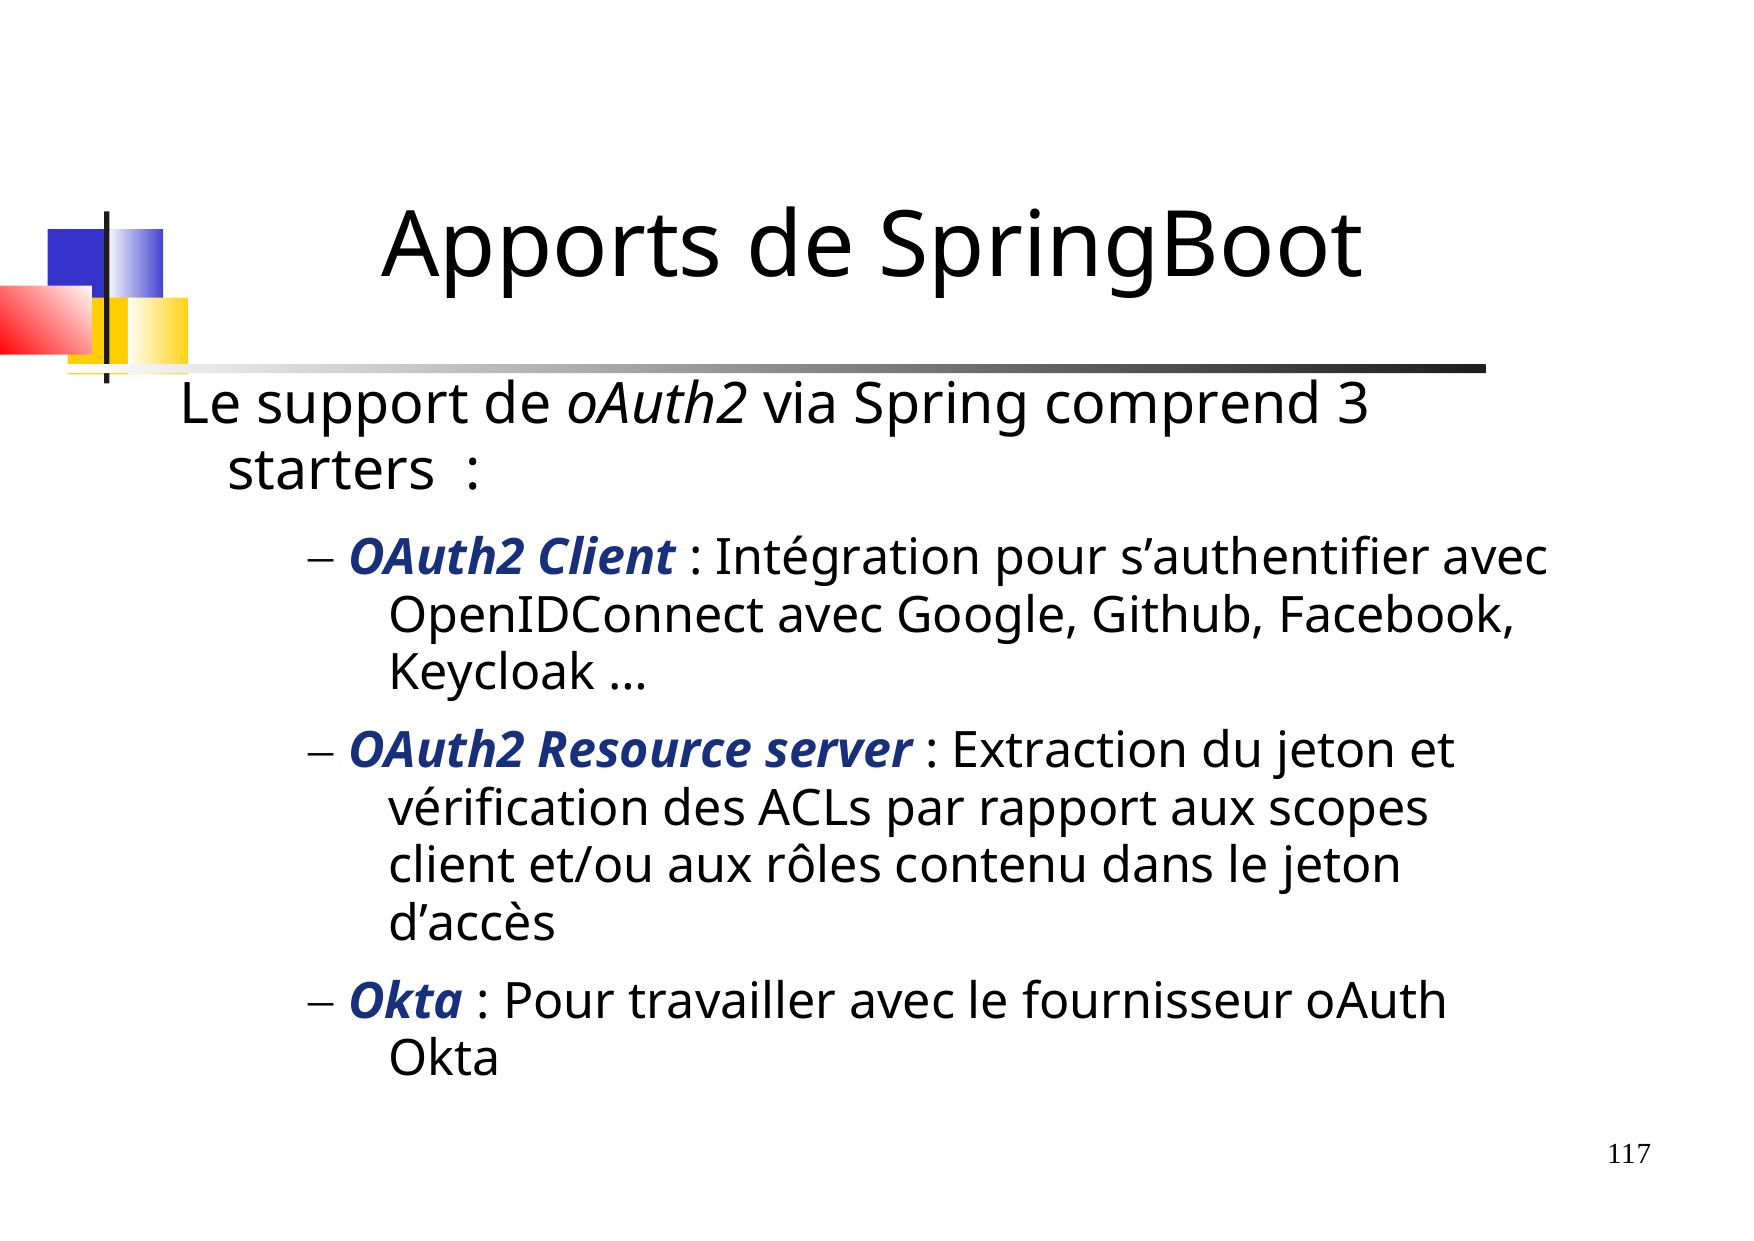

# Apports de SpringBoot
Le support de oAuth2 via Spring comprend 3 starters  :
OAuth2 Client : Intégration pour s’authentifier avec OpenIDConnect avec Google, Github, Facebook, Keycloak …
OAuth2 Resource server : Extraction du jeton et vérification des ACLs par rapport aux scopes client et/ou aux rôles contenu dans le jeton d’accès
Okta : Pour travailler avec le fournisseur oAuth Okta